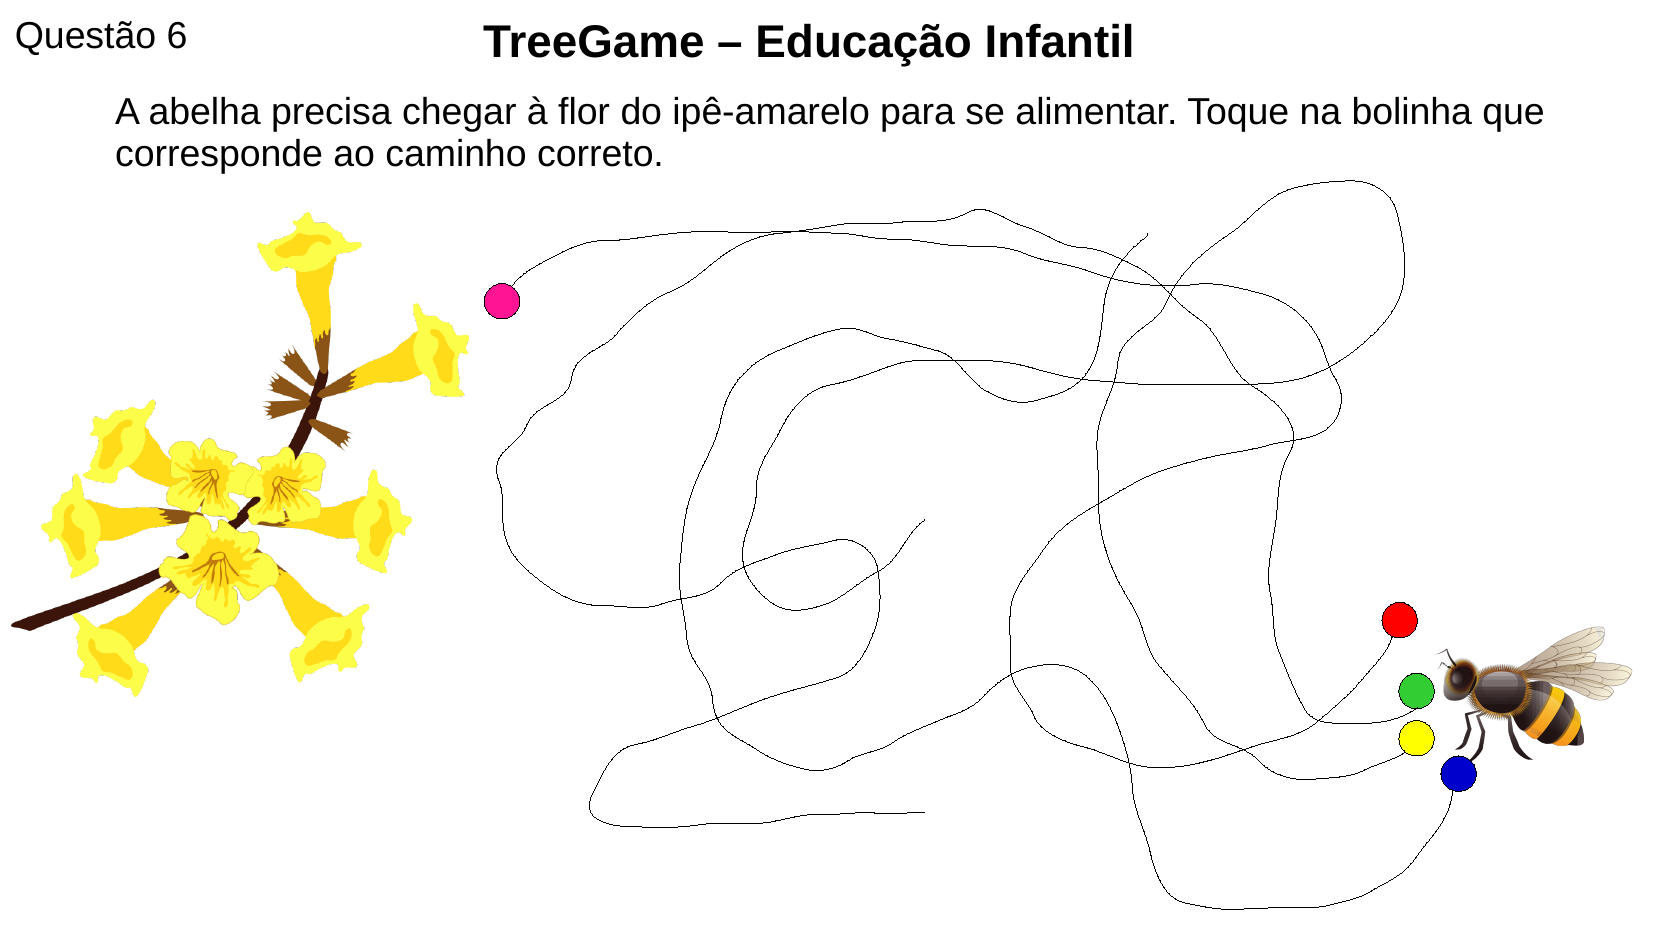

Questão 6
# TreeGame – Educação Infantil
A abelha precisa chegar à flor do ipê-amarelo para se alimentar. Toque na bolinha que corresponde ao caminho correto.